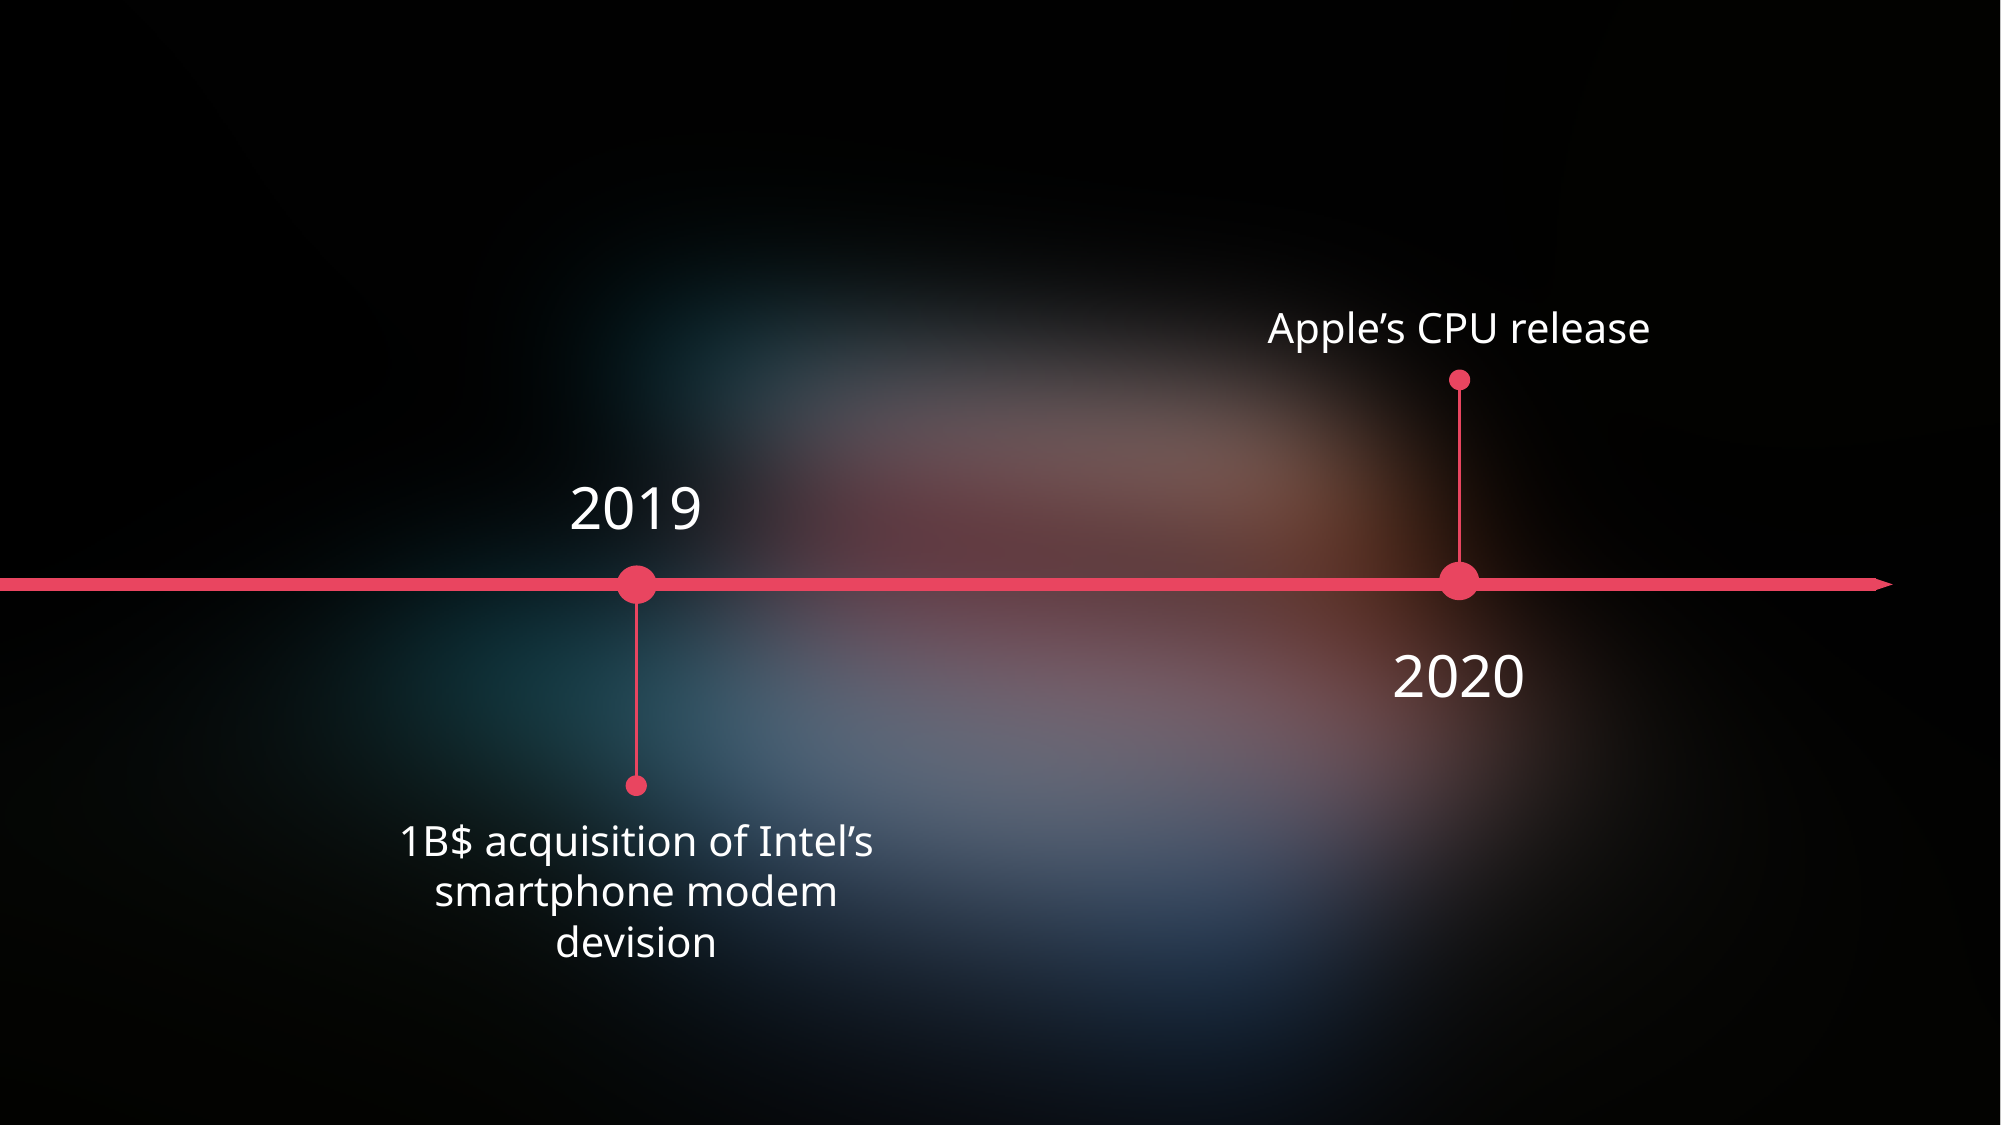

Apple : evolution to be an active technology motor
Acquisition of P.A Semi => preparing their independence
Creation => computer sellers
Apple’s CPU release
1984
2019
1971
2008
Macintoshe => computer using Motorola CPU
1B$ acquisition of Intel’s smartphone modem devision
2020